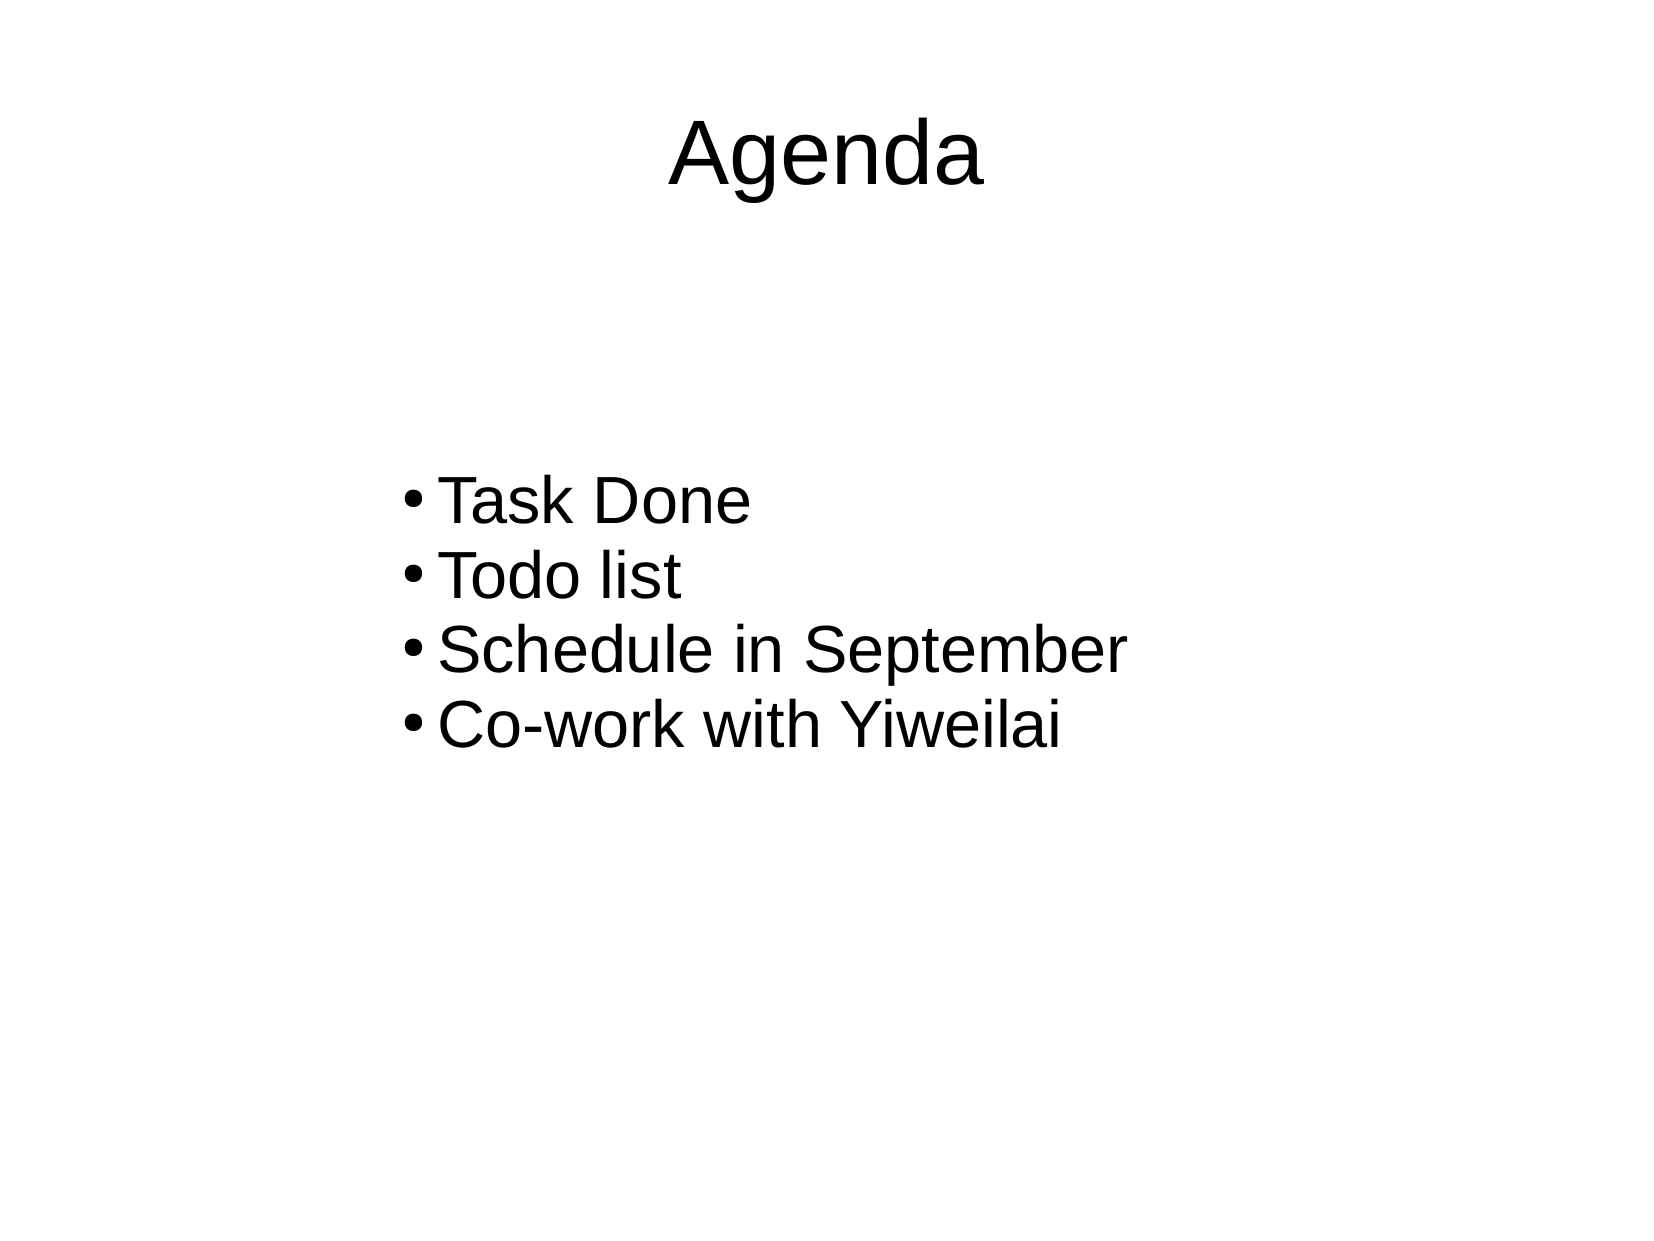

# Agenda
Task Done
Todo list
Schedule in September
Co-work with Yiweilai